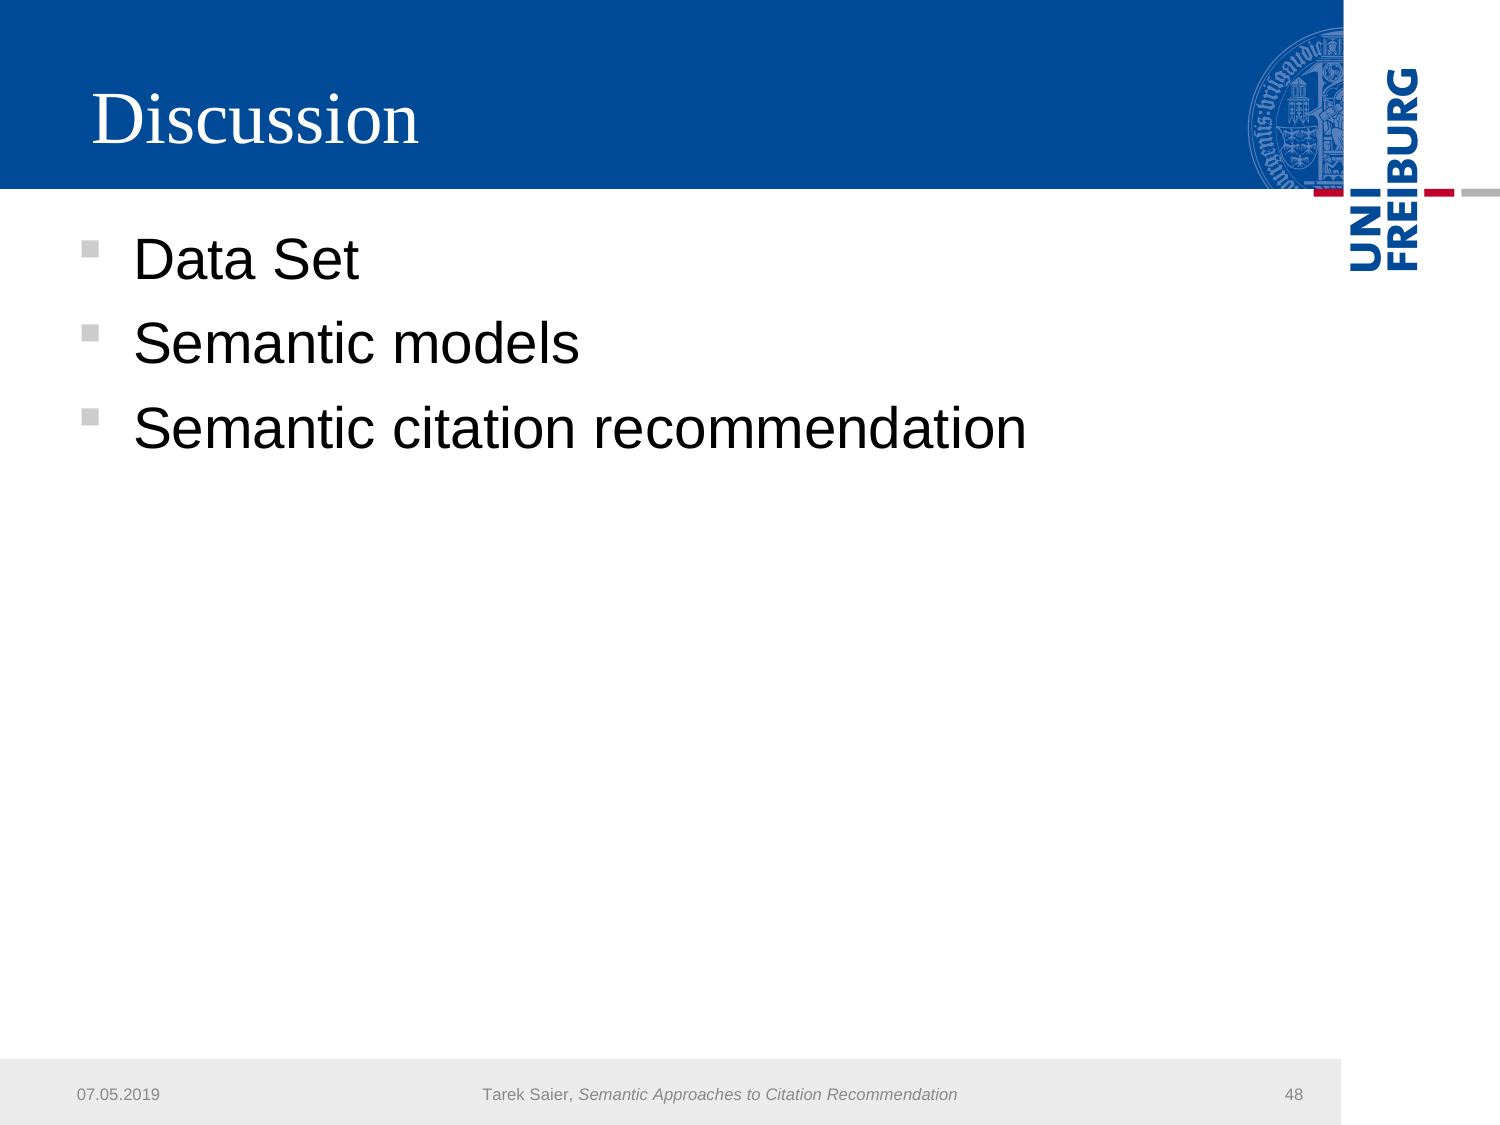

# Discussion
Data Set
Semantic models
Semantic citation recommendation
Präsentationstitel
48